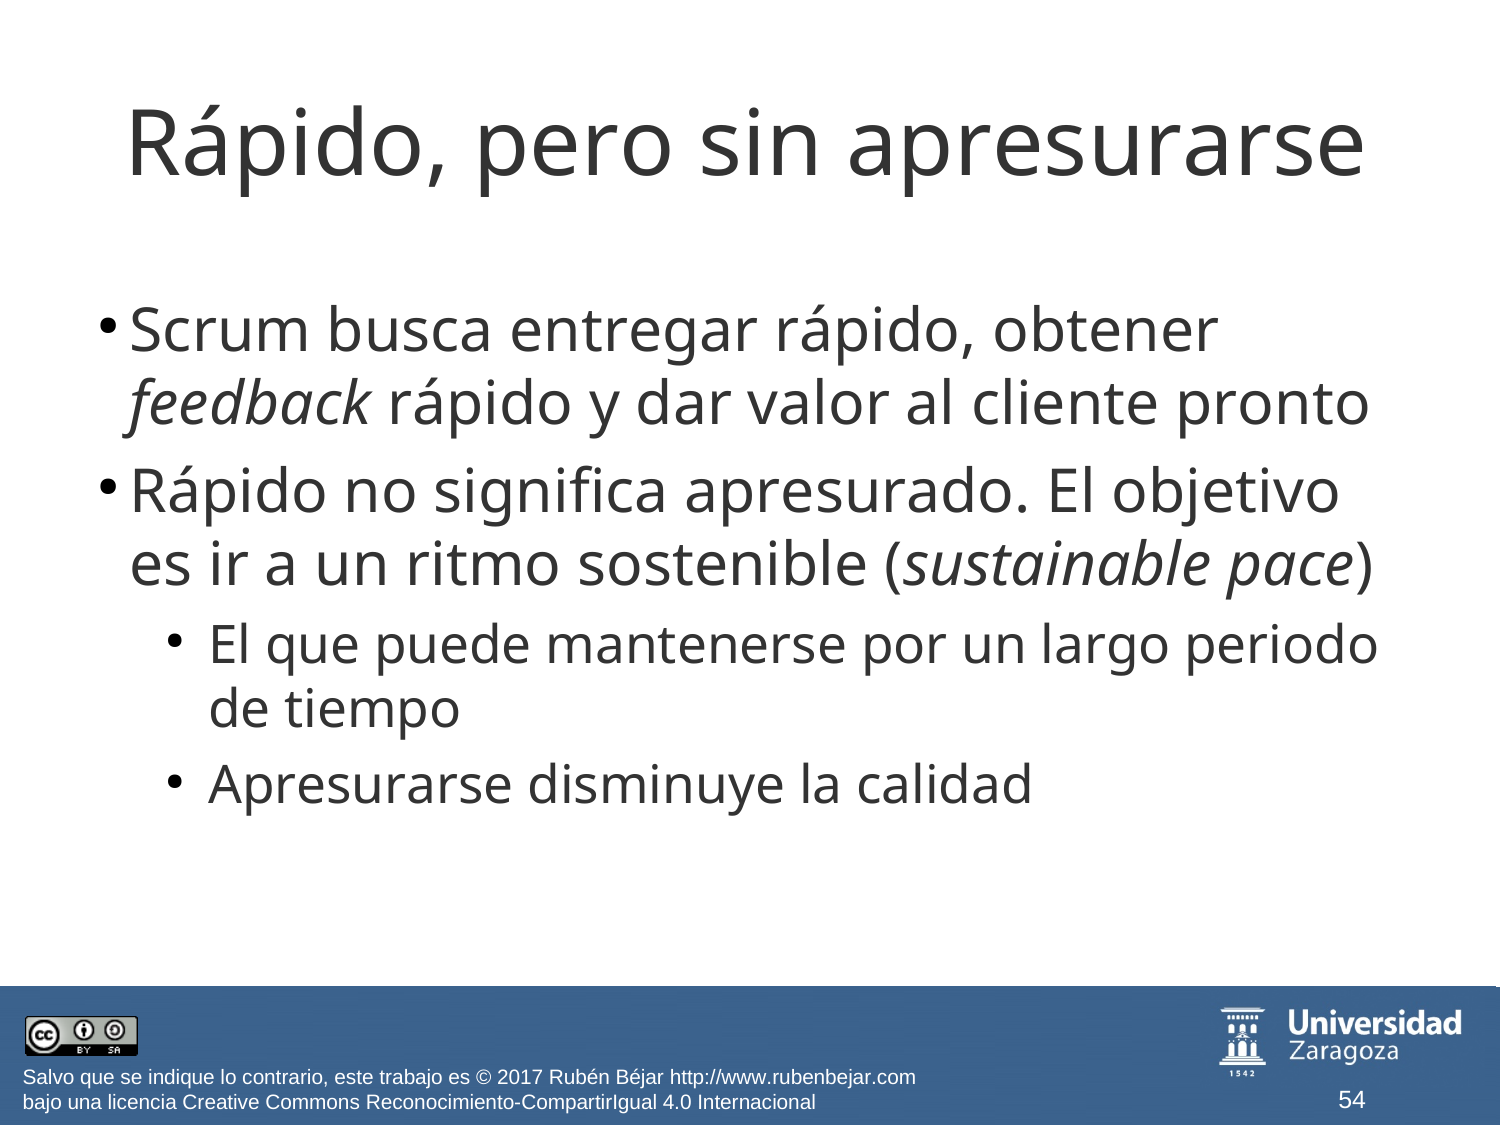

# Rápido, pero sin apresurarse
Scrum busca entregar rápido, obtener feedback rápido y dar valor al cliente pronto
Rápido no significa apresurado. El objetivo es ir a un ritmo sostenible (sustainable pace)
El que puede mantenerse por un largo periodo de tiempo
Apresurarse disminuye la calidad